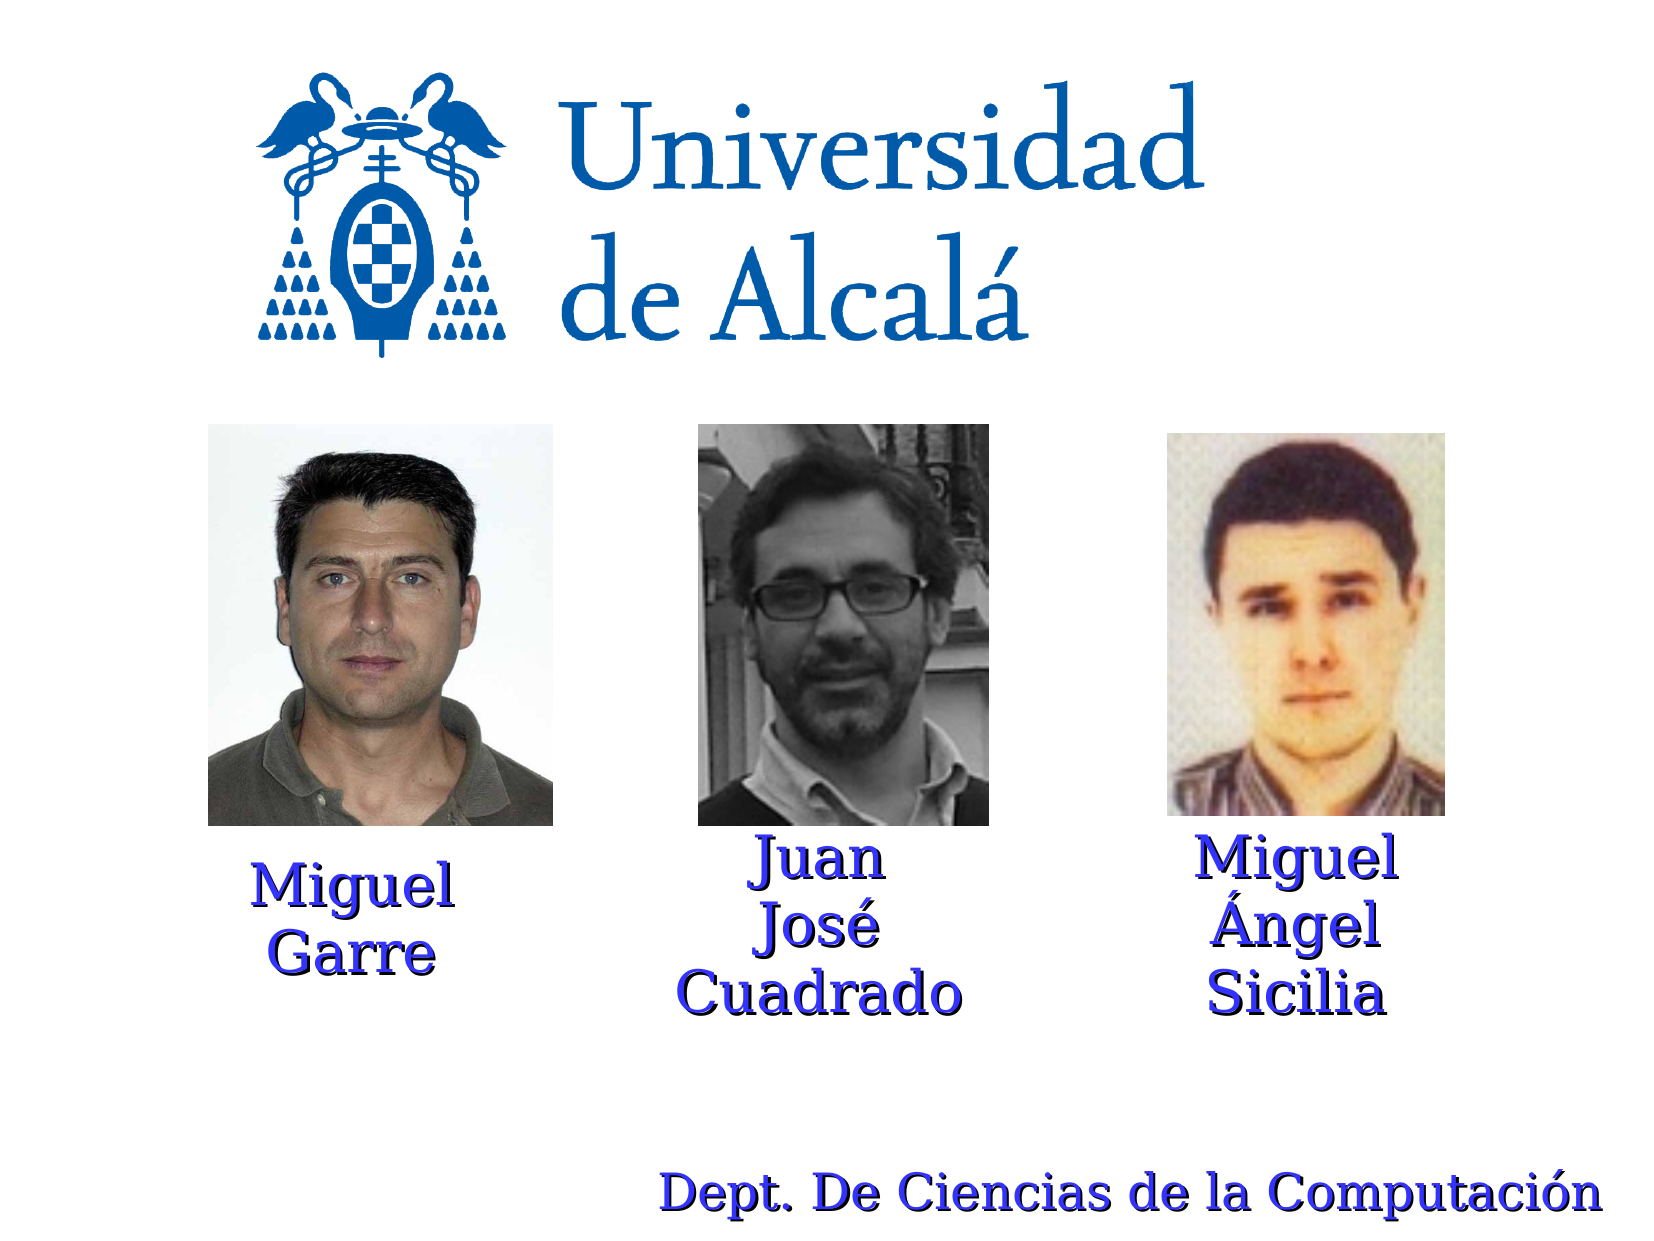

Juan
José
Cuadrado
Miguel
Ángel
Sicilia
Miguel
Garre
Dept. De Ciencias de la Computación